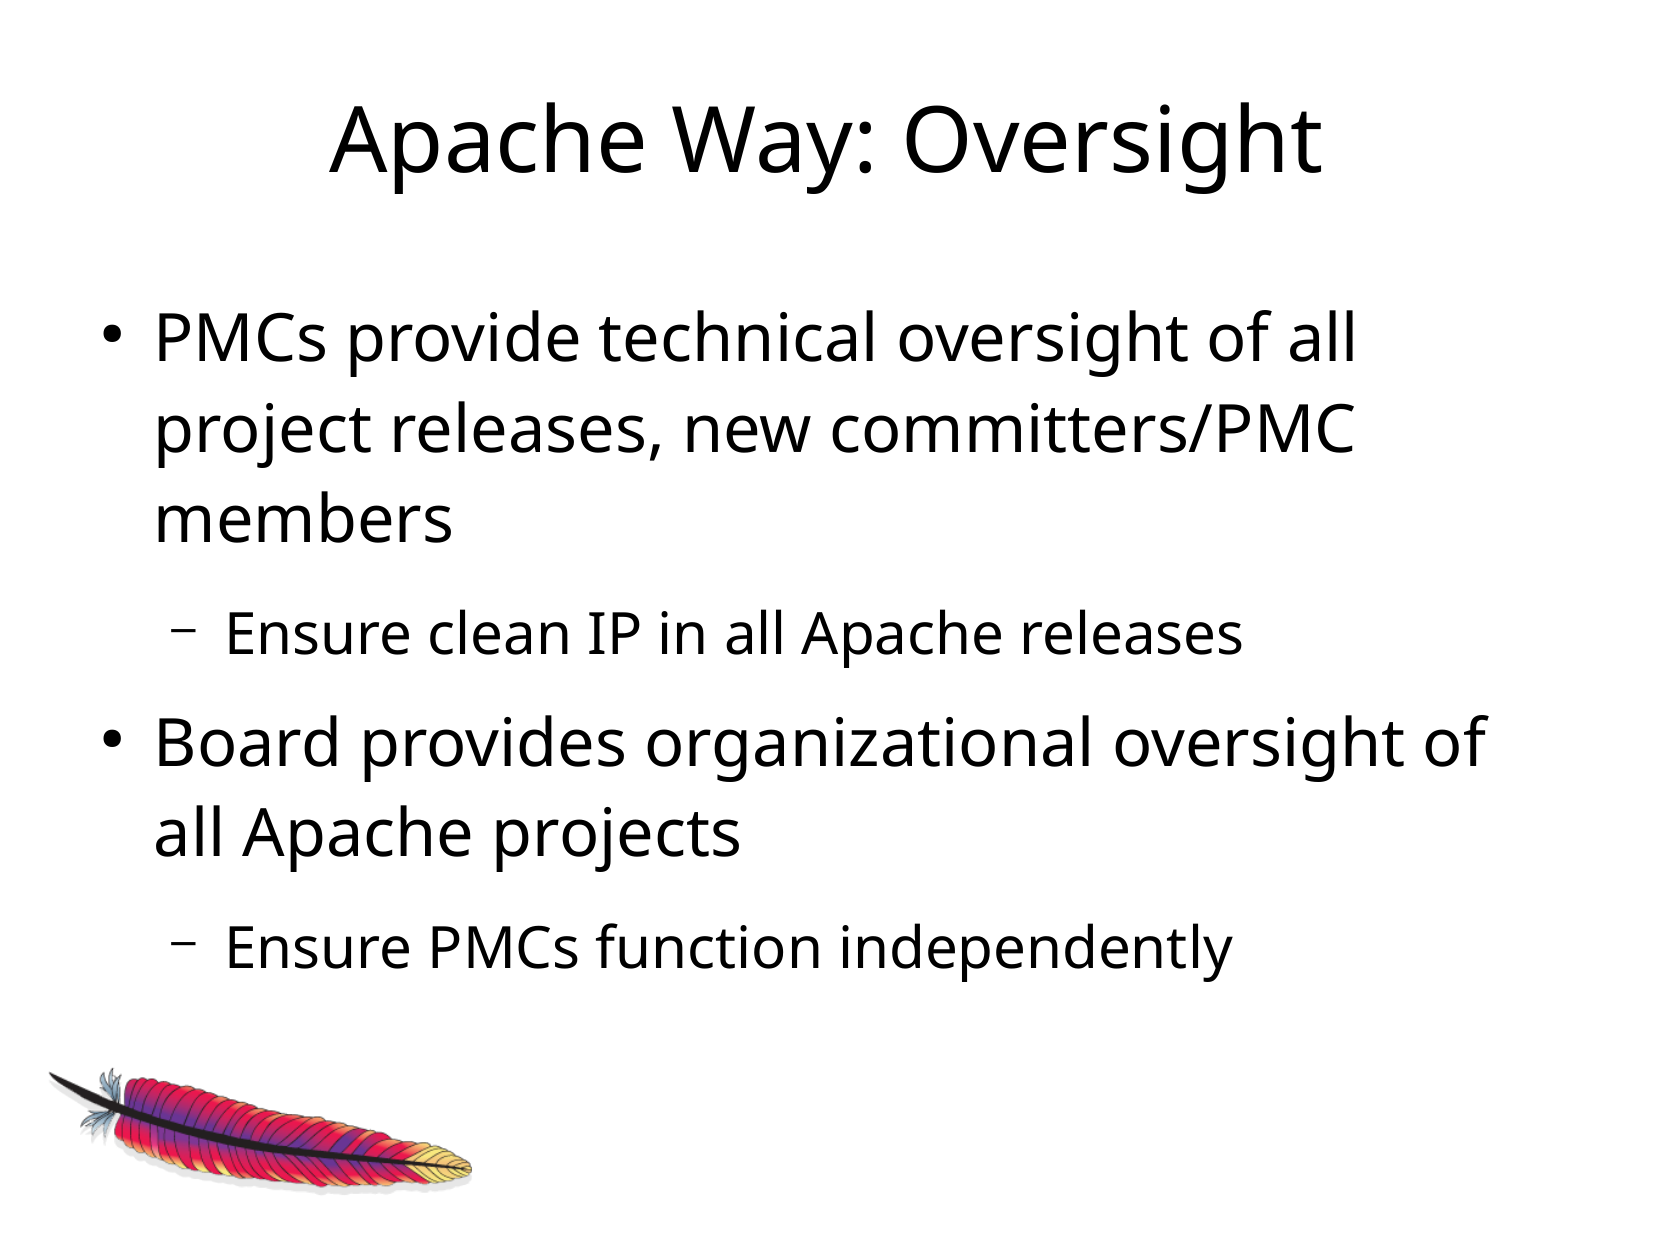

# Apache Way: Oversight
PMCs provide technical oversight of all project releases, new committers/PMC members
Ensure clean IP in all Apache releases
Board provides organizational oversight of all Apache projects
Ensure PMCs function independently